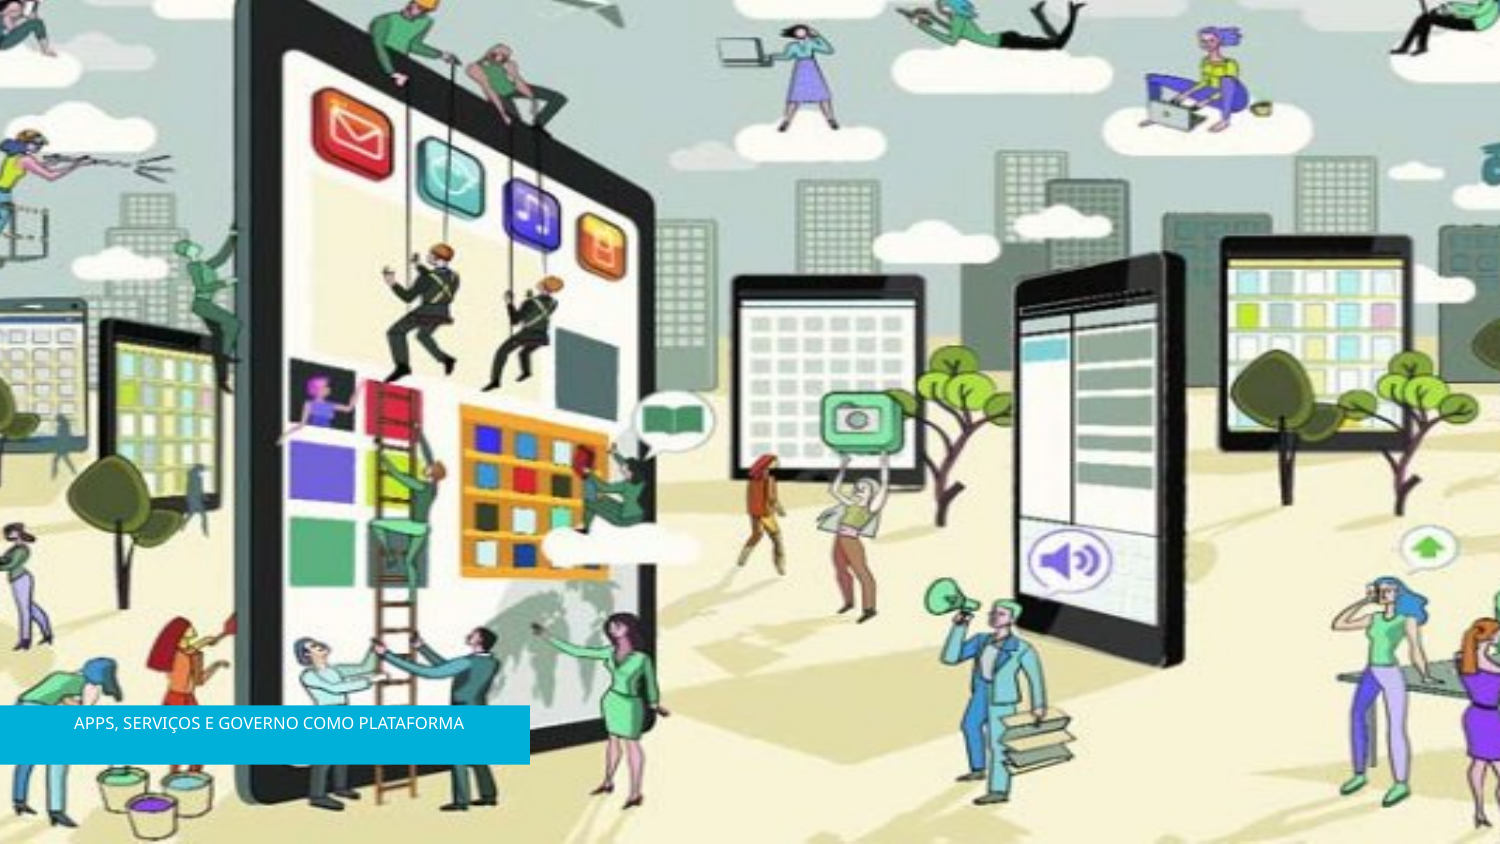

# APPS, SERVIÇOS E GOVERNO COMO PLATAFORMA